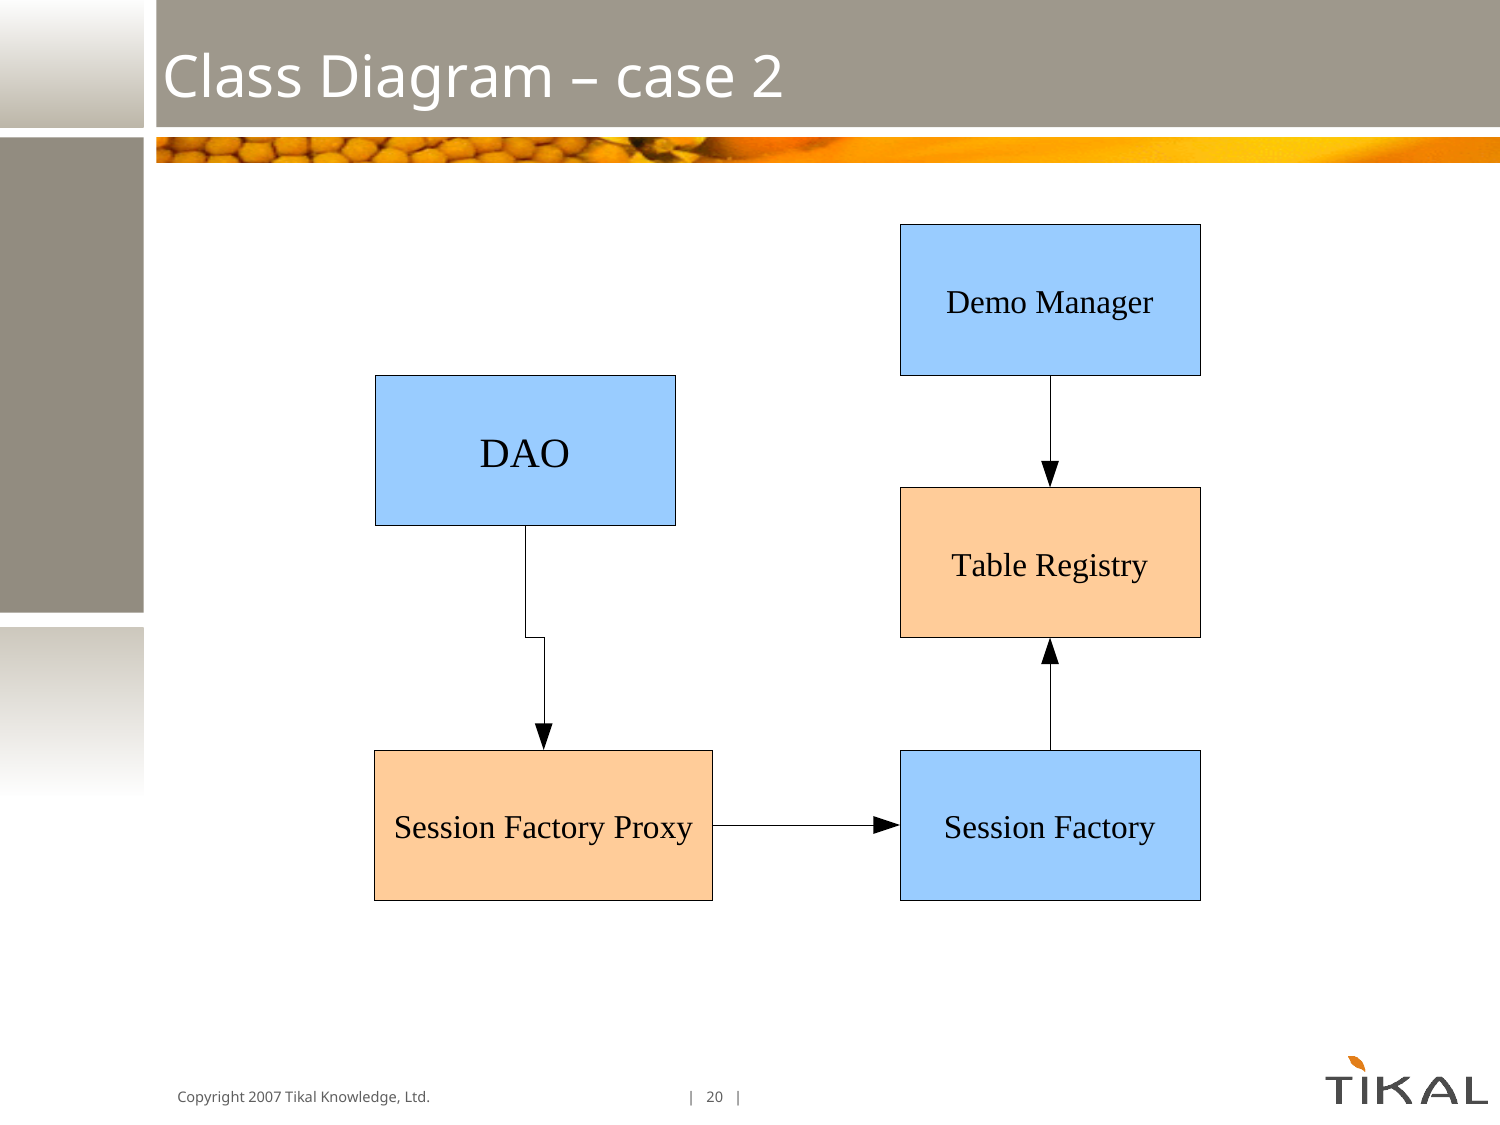

# Class Diagram – case 2
Demo Manager
DAO
Table Registry
Session Factory Proxy
Session Factory